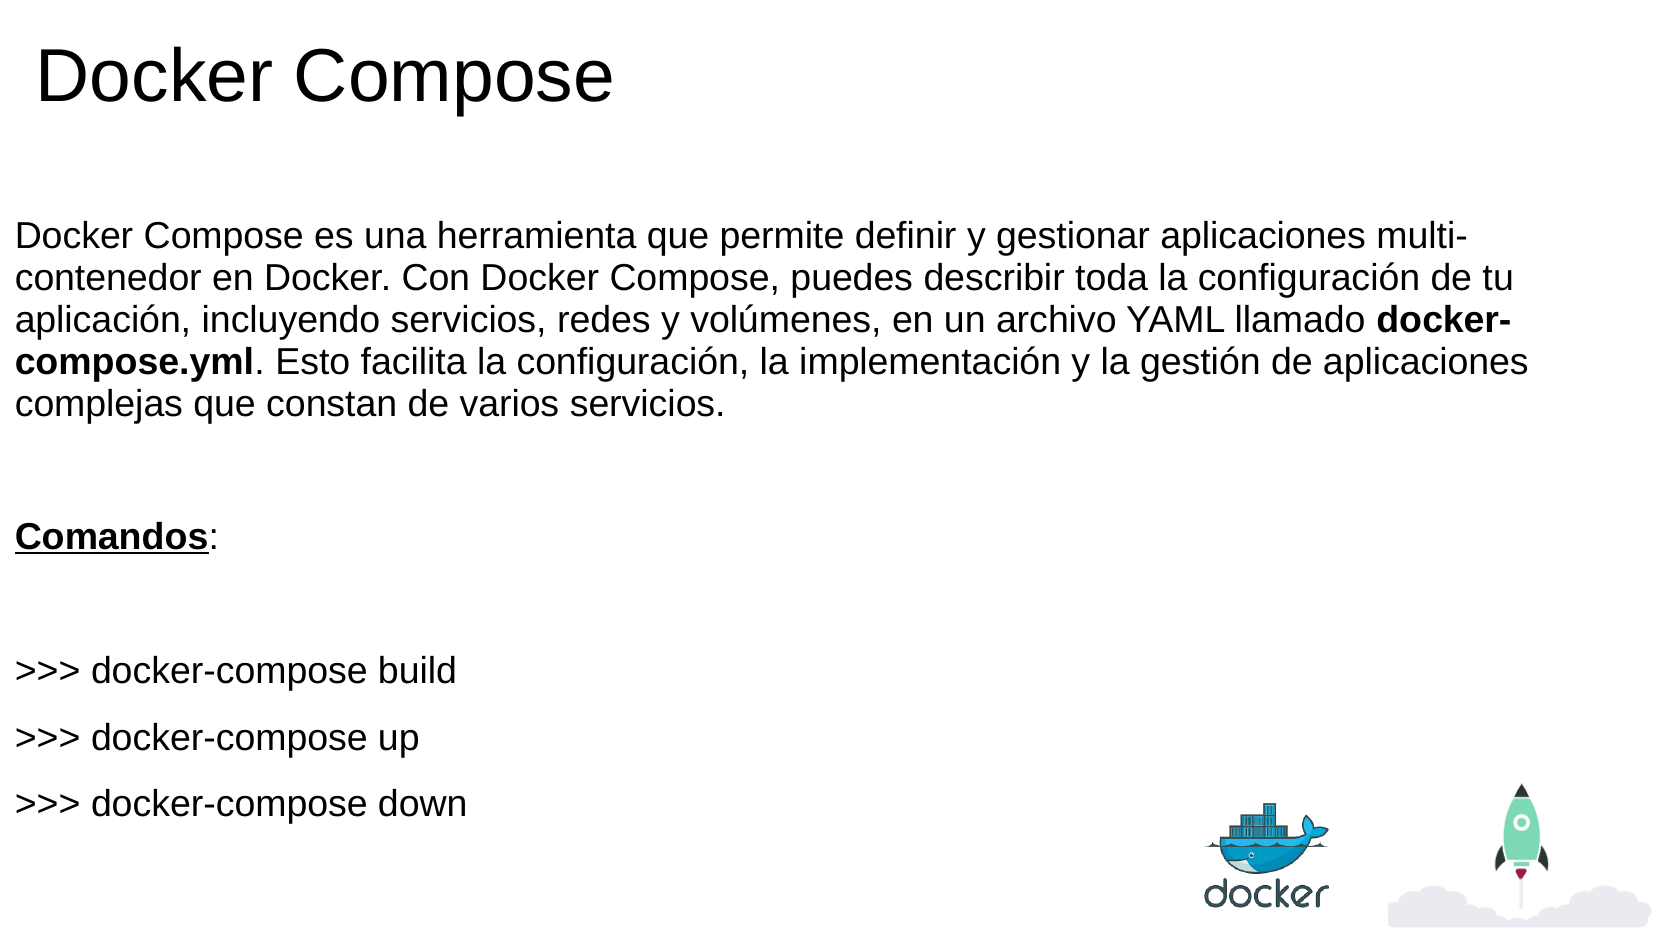

Docker Compose
Docker Compose es una herramienta que permite definir y gestionar aplicaciones multi-contenedor en Docker. Con Docker Compose, puedes describir toda la configuración de tu aplicación, incluyendo servicios, redes y volúmenes, en un archivo YAML llamado docker-compose.yml. Esto facilita la configuración, la implementación y la gestión de aplicaciones complejas que constan de varios servicios.
Comandos:
>>> docker-compose build
>>> docker-compose up
>>> docker-compose down